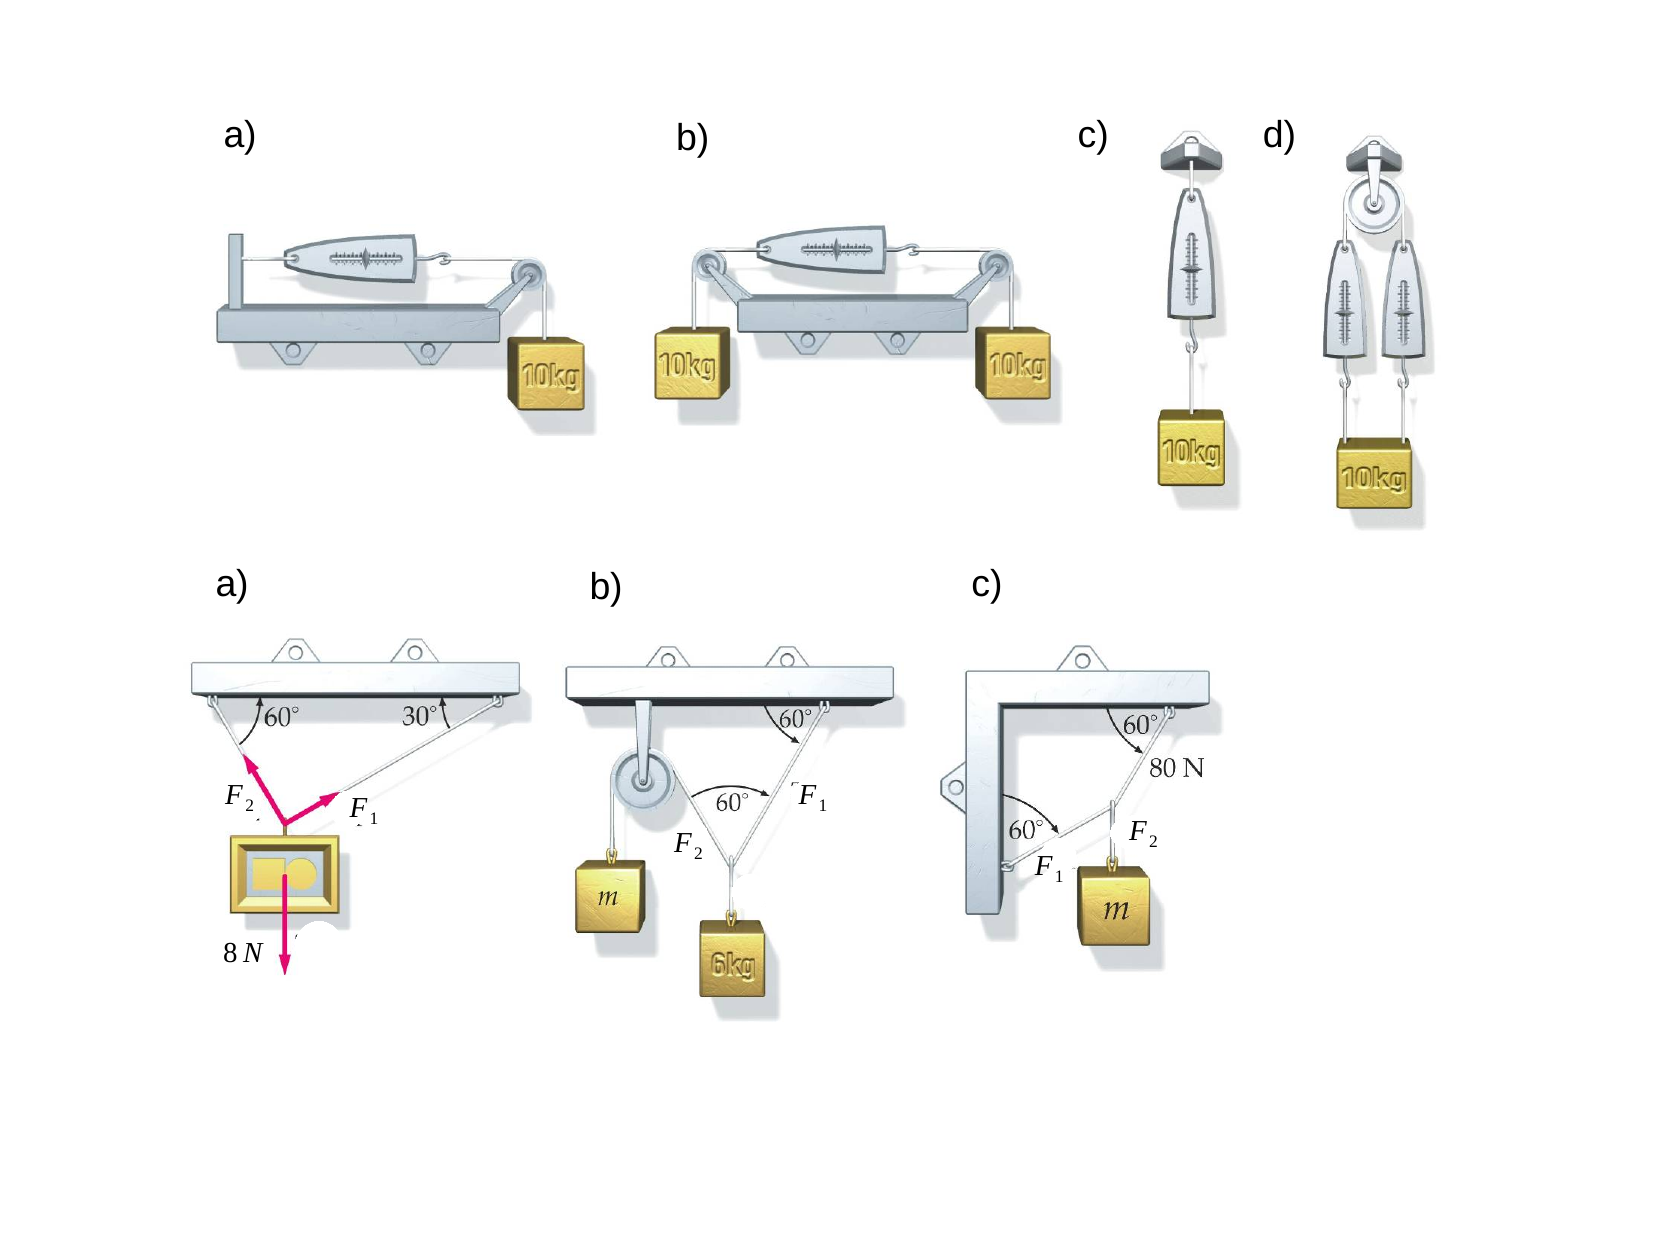

a)
c)
d)
b)
a)
c)
b)